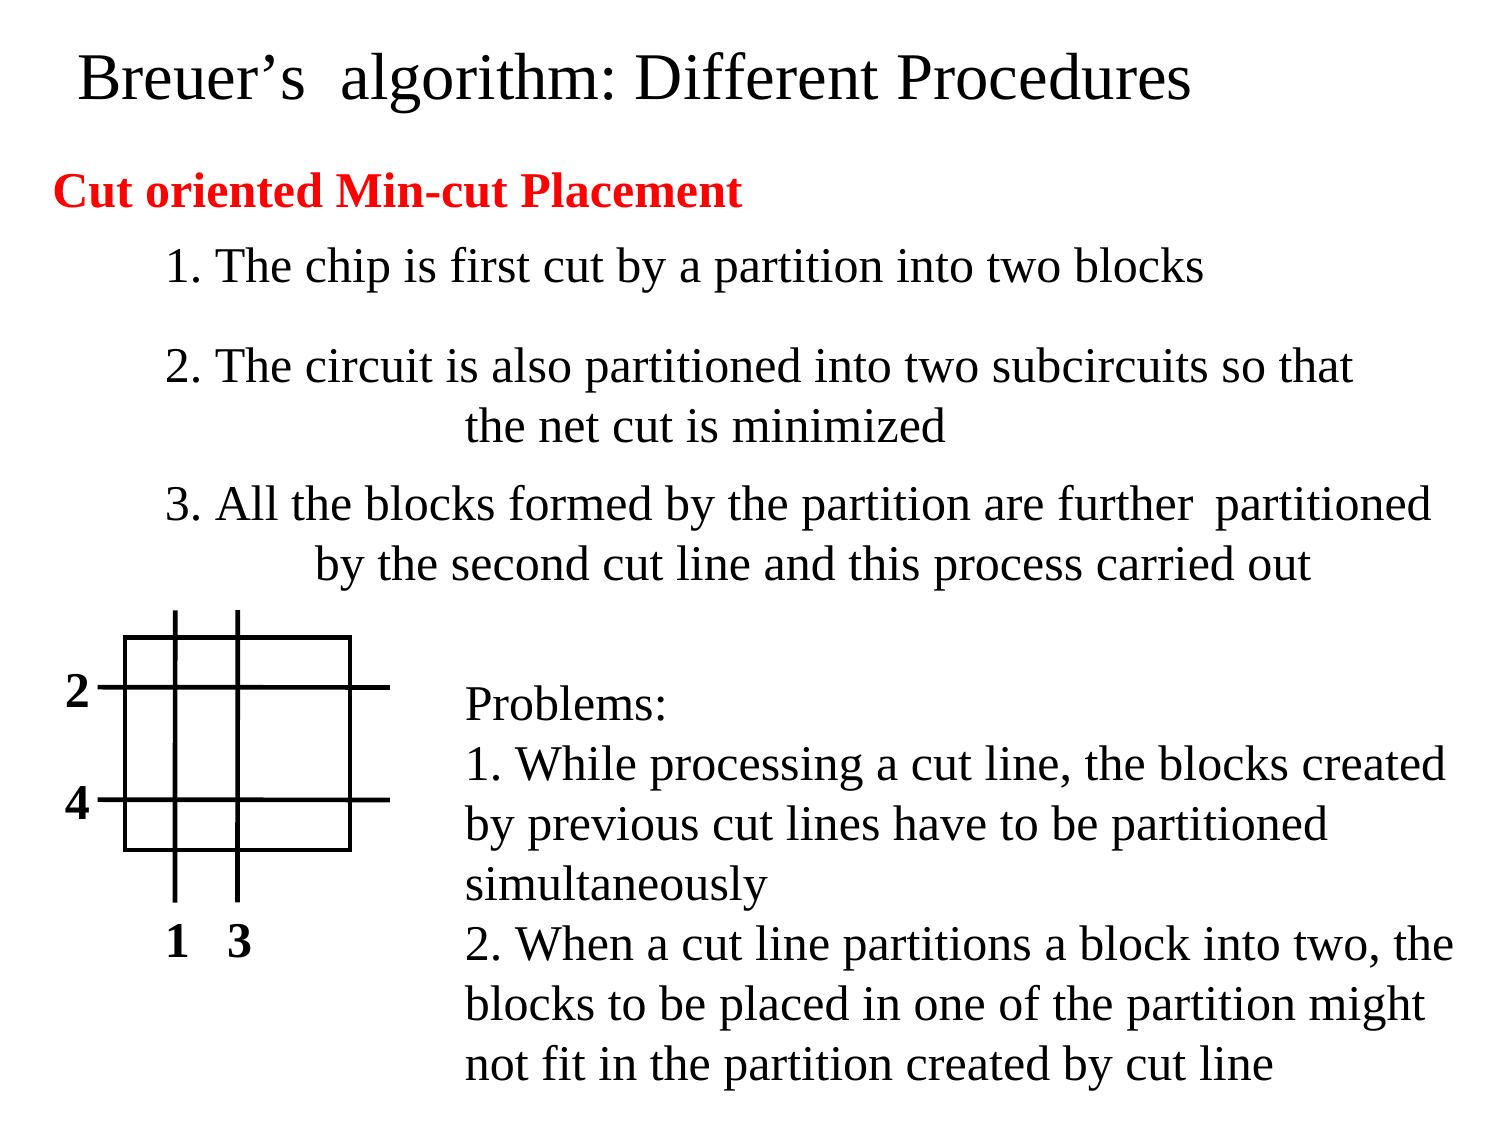

Breuer’s algorithm: Different Procedures
Cut oriented Min-cut Placement
	1. The chip is first cut by a partition into two blocks
	2. The circuit is also partitioned into two subcircuits so that 			the net cut is minimized
	3. All the blocks formed by the partition are further	partitioned 		by the second cut line and this process carried out
2
Problems:
1. While processing a cut line, the blocks created by previous cut lines have to be partitioned simultaneously
2. When a cut line partitions a block into two, the blocks to be placed in one of the partition might not fit in the partition created by cut line
4
1
3